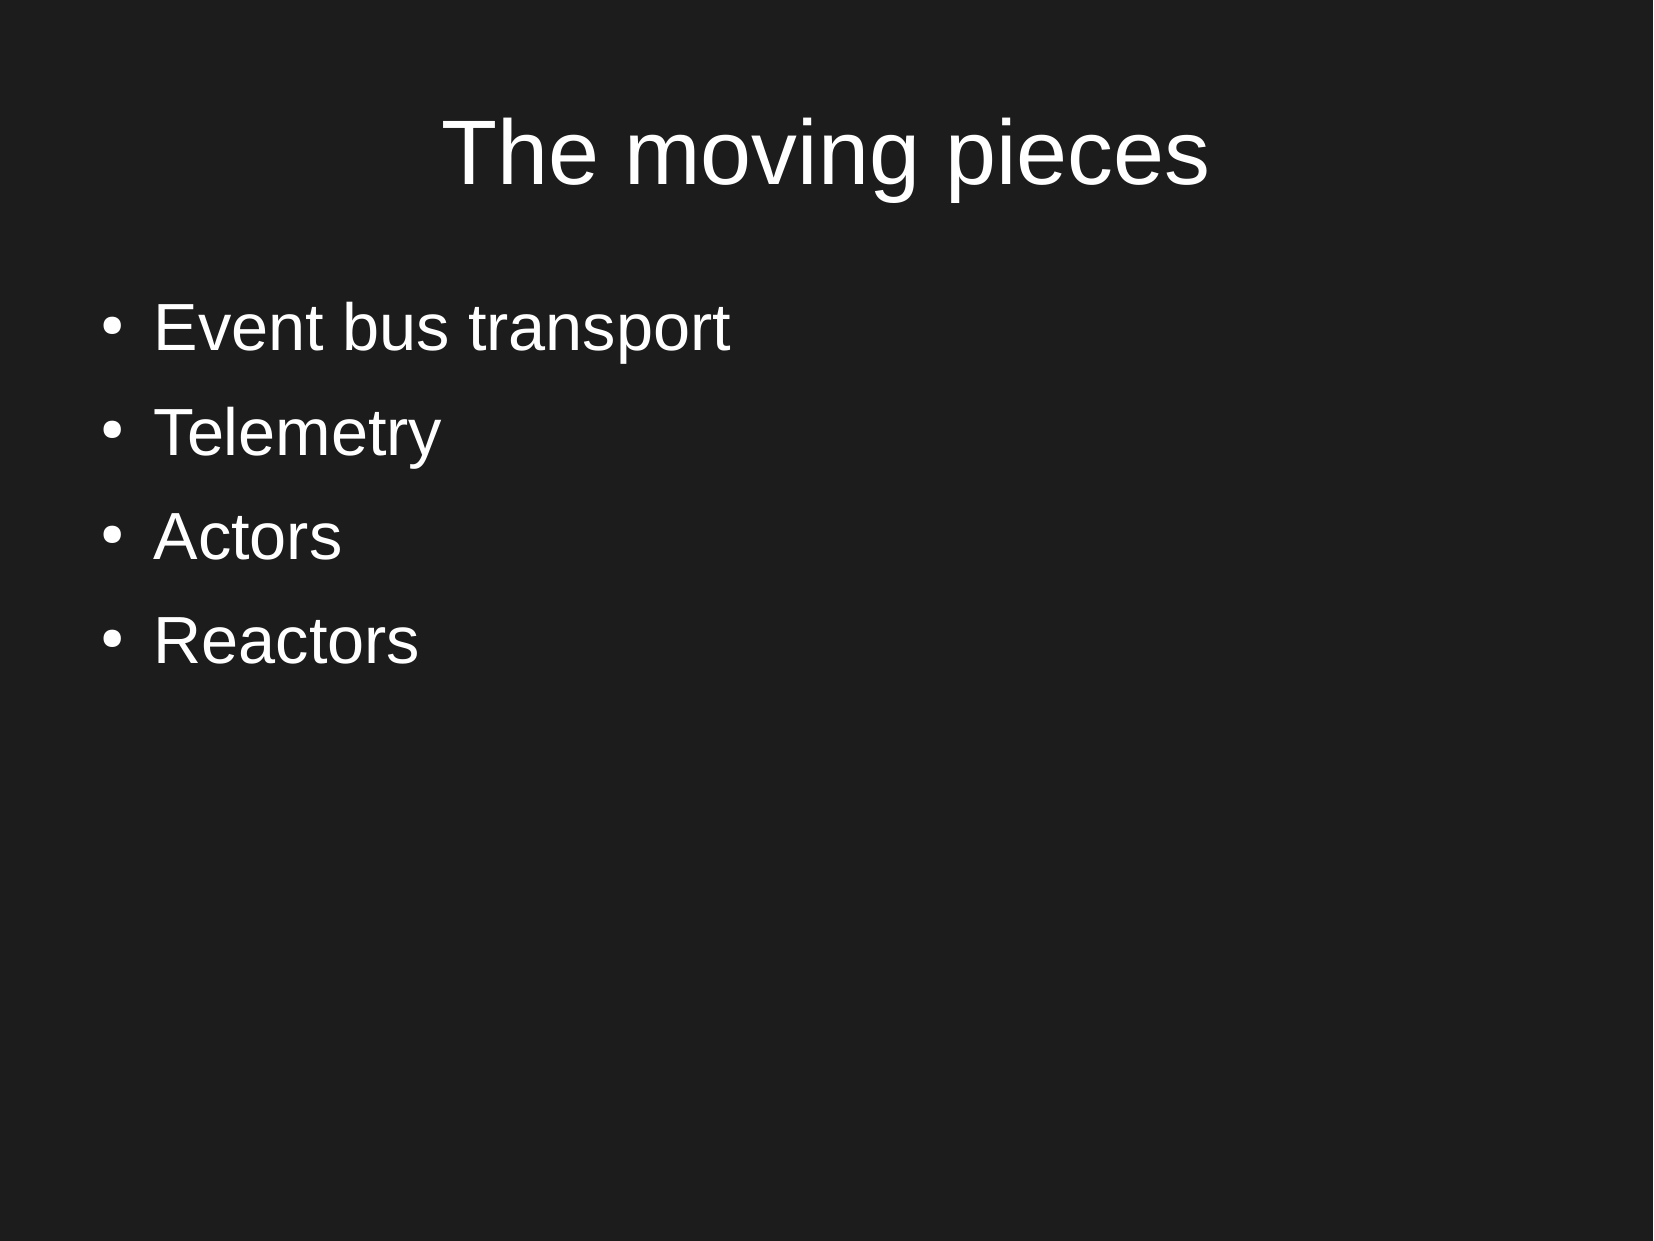

# The moving pieces
Event bus transport
Telemetry
Actors
Reactors